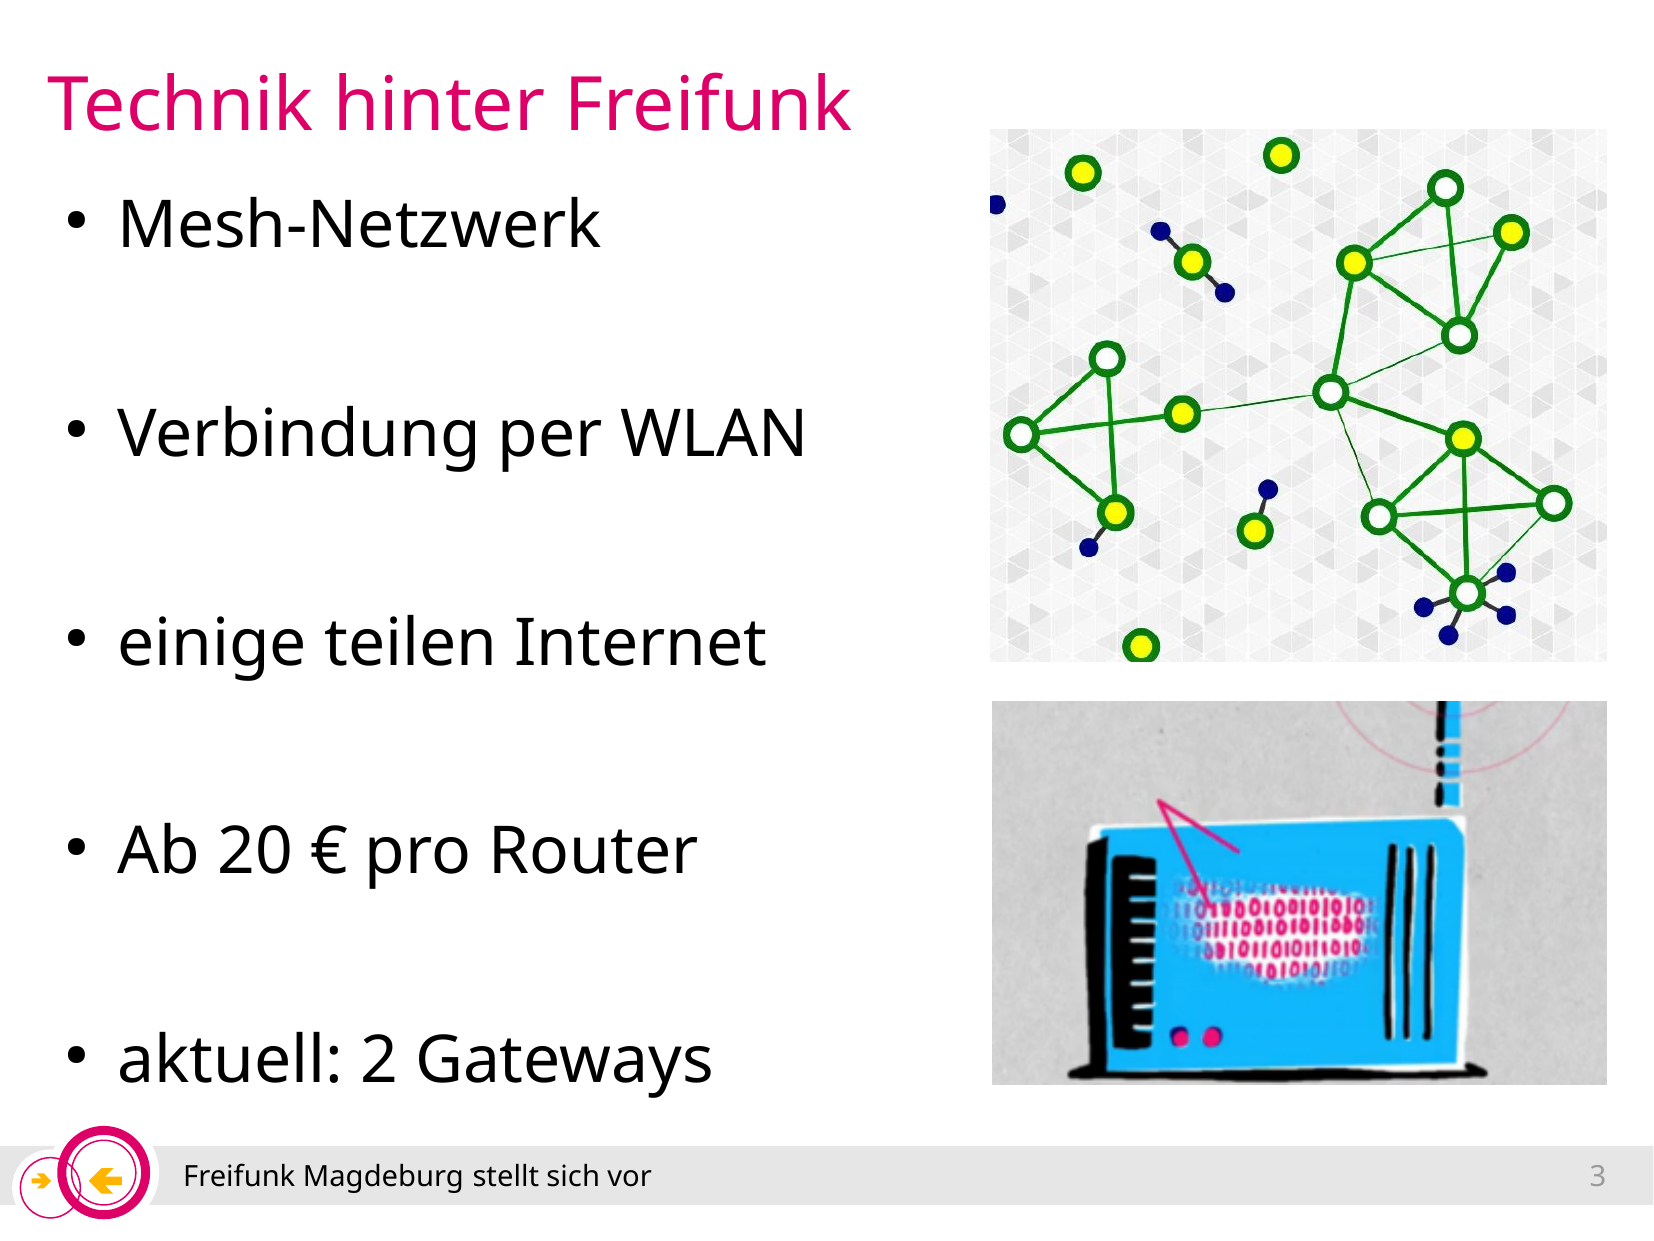

# Technik hinter Freifunk
Mesh-Netzwerk
Verbindung per WLAN
einige teilen Internet
Ab 20 € pro Router
aktuell: 2 Gateways
stellt sich vor
3